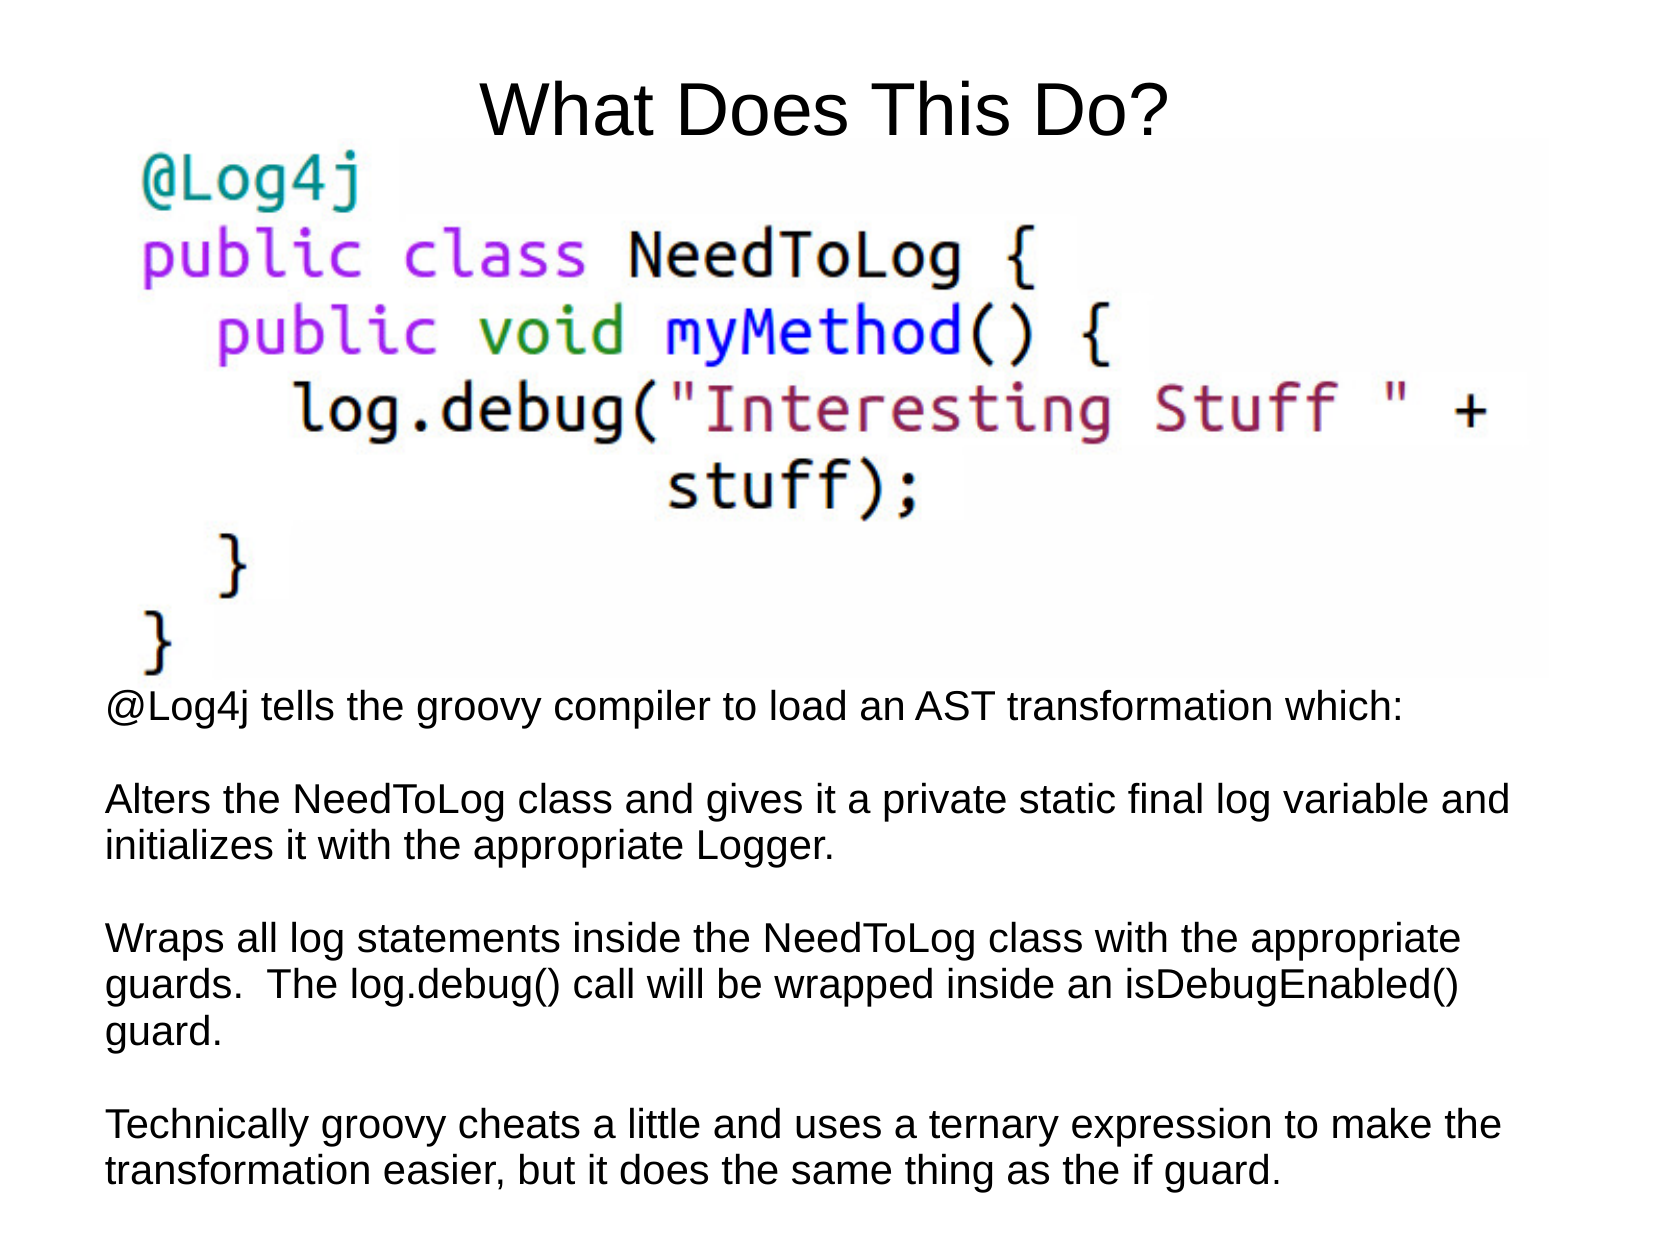

What Does This Do?
@Log4j tells the groovy compiler to load an AST transformation which:
Alters the NeedToLog class and gives it a private static final log variable and initializes it with the appropriate Logger.
Wraps all log statements inside the NeedToLog class with the appropriate guards. The log.debug() call will be wrapped inside an isDebugEnabled() guard.
Technically groovy cheats a little and uses a ternary expression to make the transformation easier, but it does the same thing as the if guard.